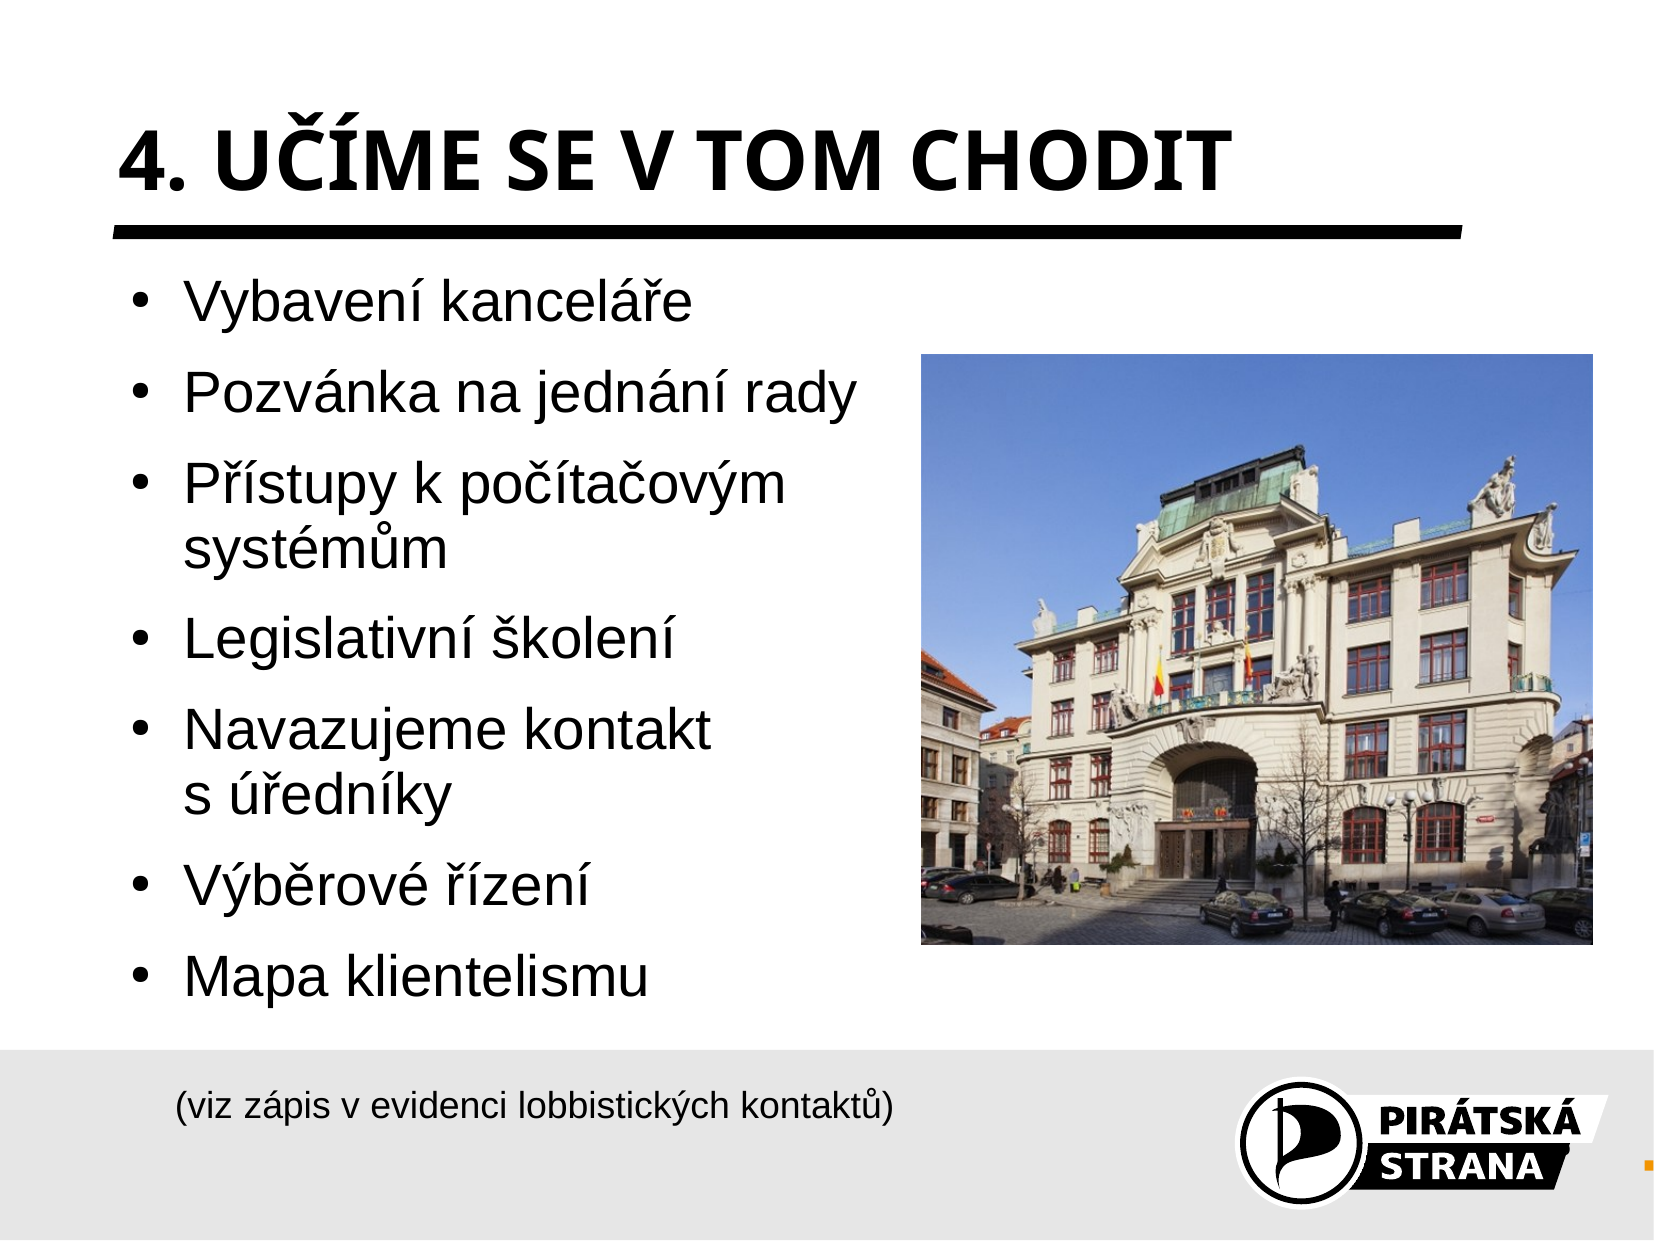

# 4. UČÍME SE V TOM CHODIT
Vybavení kanceláře
Pozvánka na jednání rady
Přístupy k počítačovým systémům
Legislativní školení
Navazujeme kontakt s úředníky
Výběrové řízení
Mapa klientelismu
(viz zápis v evidenci lobbistických kontaktů)